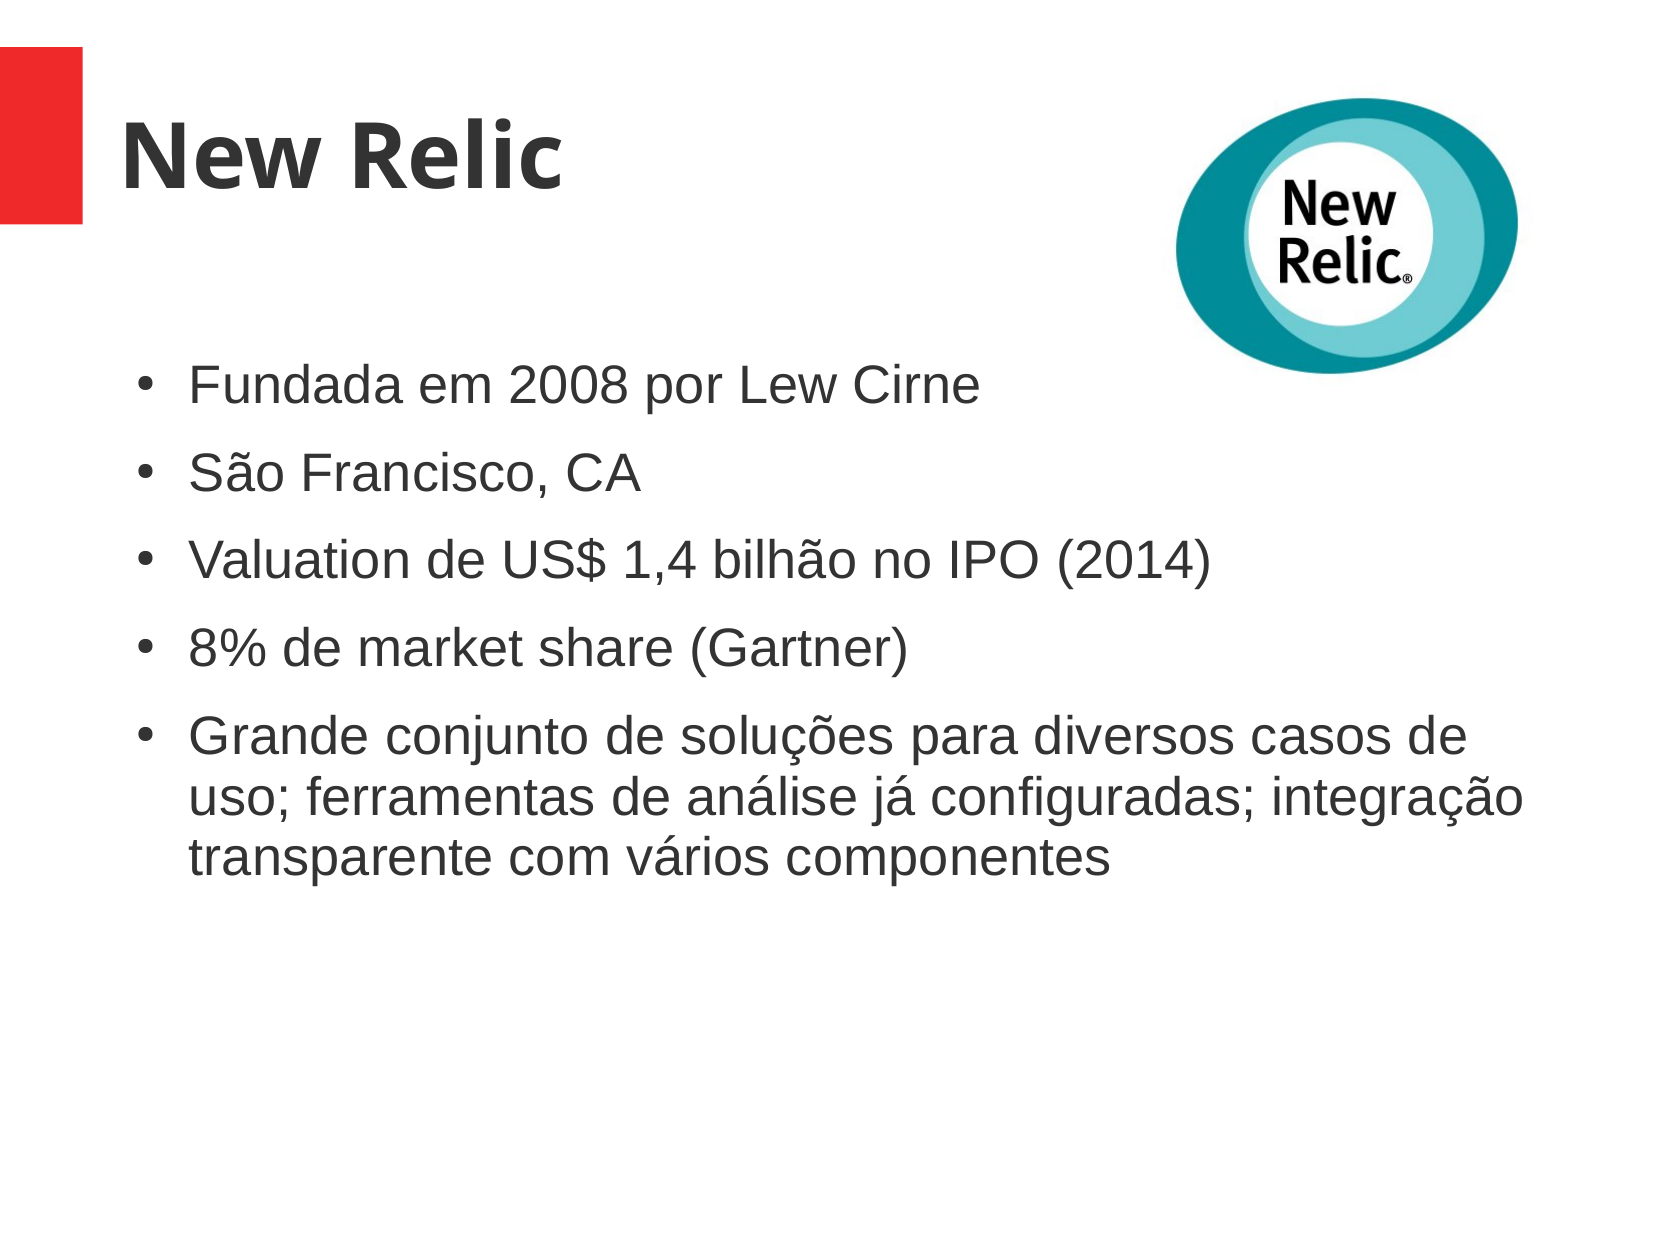

# New Relic
Fundada em 2008 por Lew Cirne
São Francisco, CA
Valuation de US$ 1,4 bilhão no IPO (2014)
8% de market share (Gartner)
Grande conjunto de soluções para diversos casos de uso; ferramentas de análise já configuradas; integração transparente com vários componentes